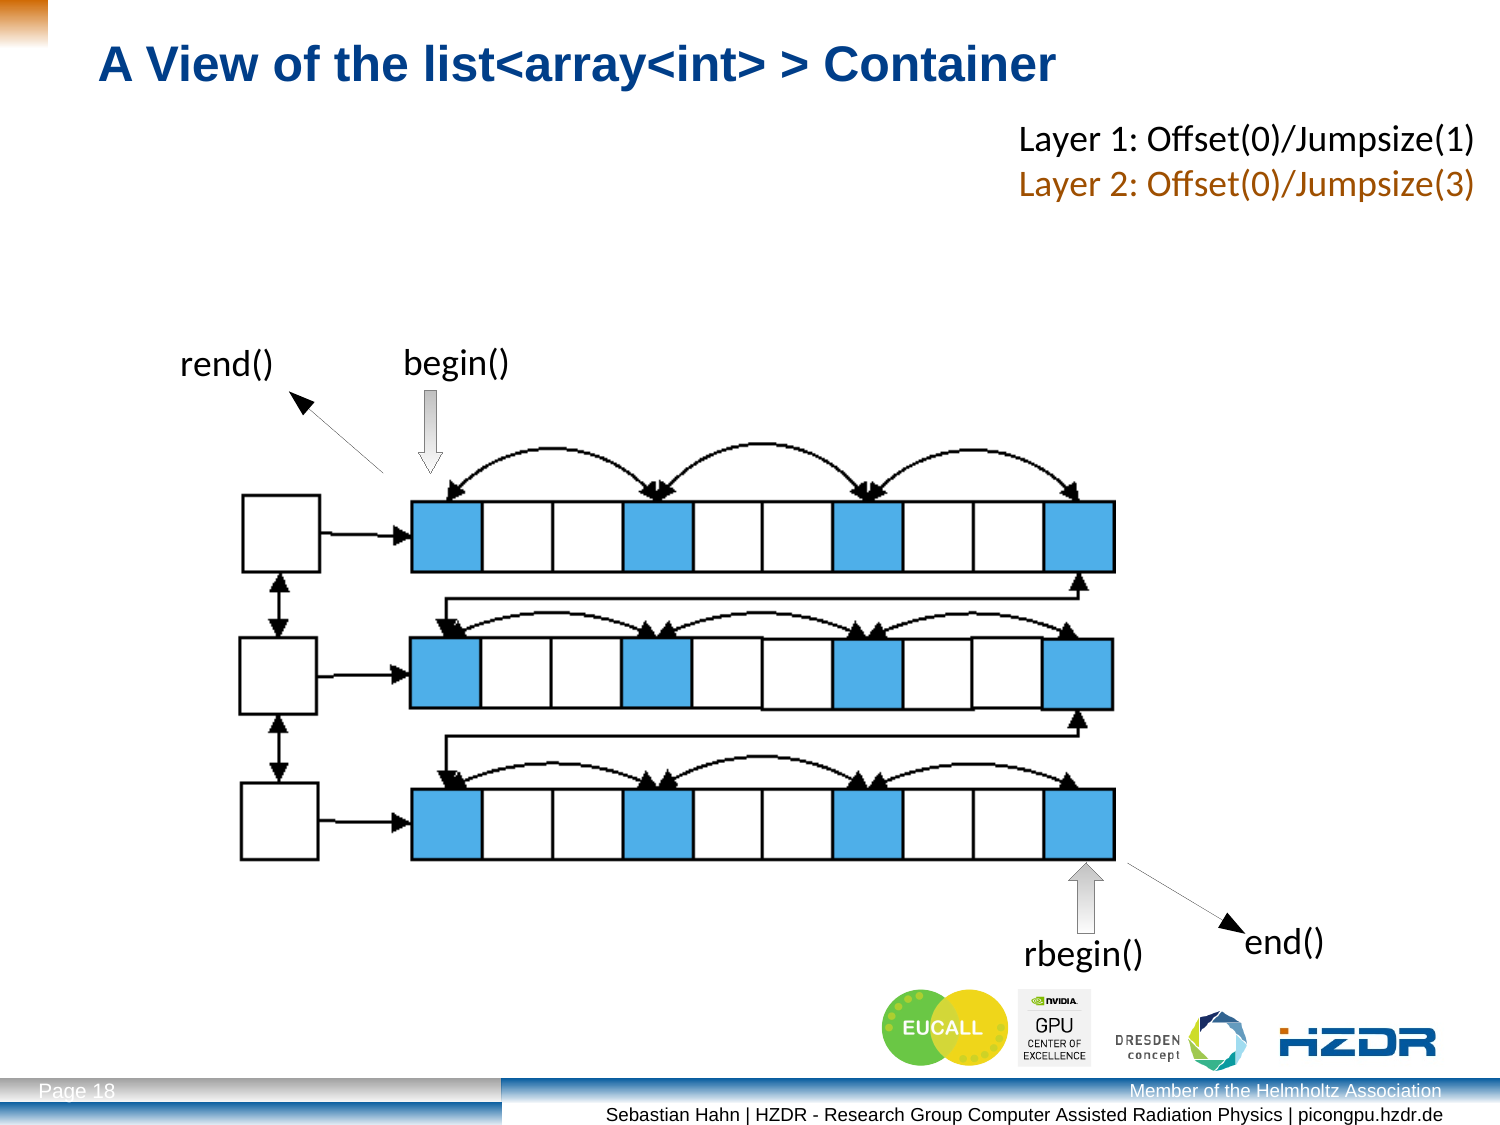

# A View of the list<array<int> > Container
Layer 1: Offset(0)/Jumpsize(1)
Layer 2: Offset(0)/Jumpsize(3)
begin()
rend()
end()
rbegin()